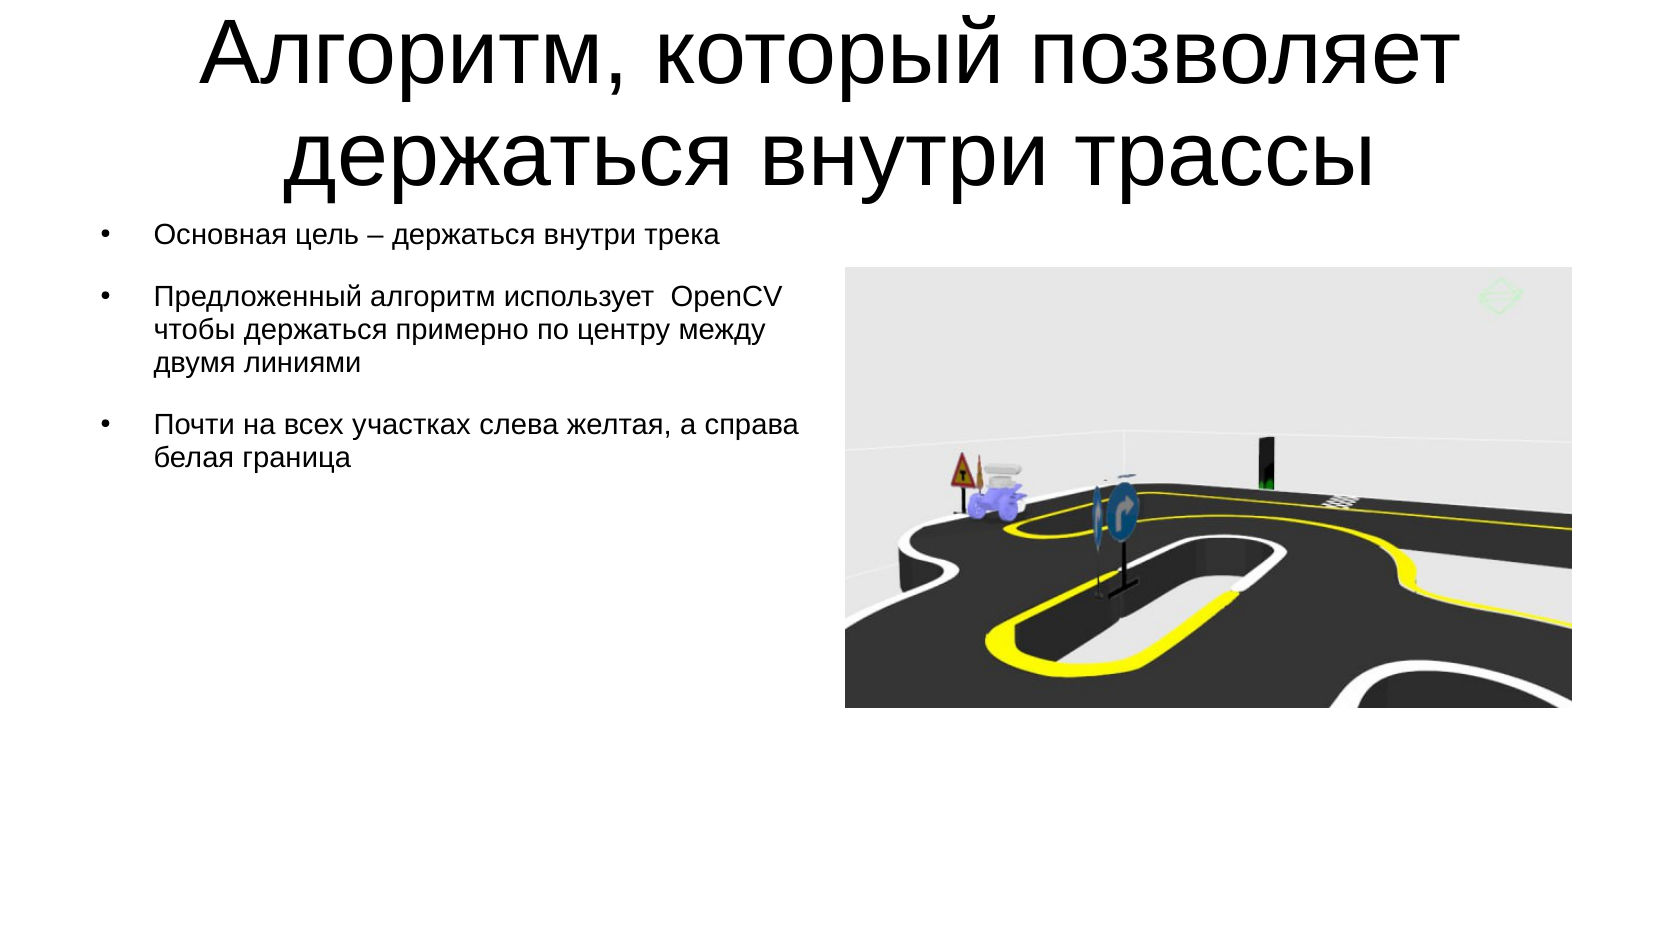

# Алгоритм, который позволяет держаться внутри трассы
Основная цель – держаться внутри трека
Предложенный алгоритм использует OpenCV чтобы держаться примерно по центру между двумя линиями
Почти на всех участках слева желтая, а справа белая граница